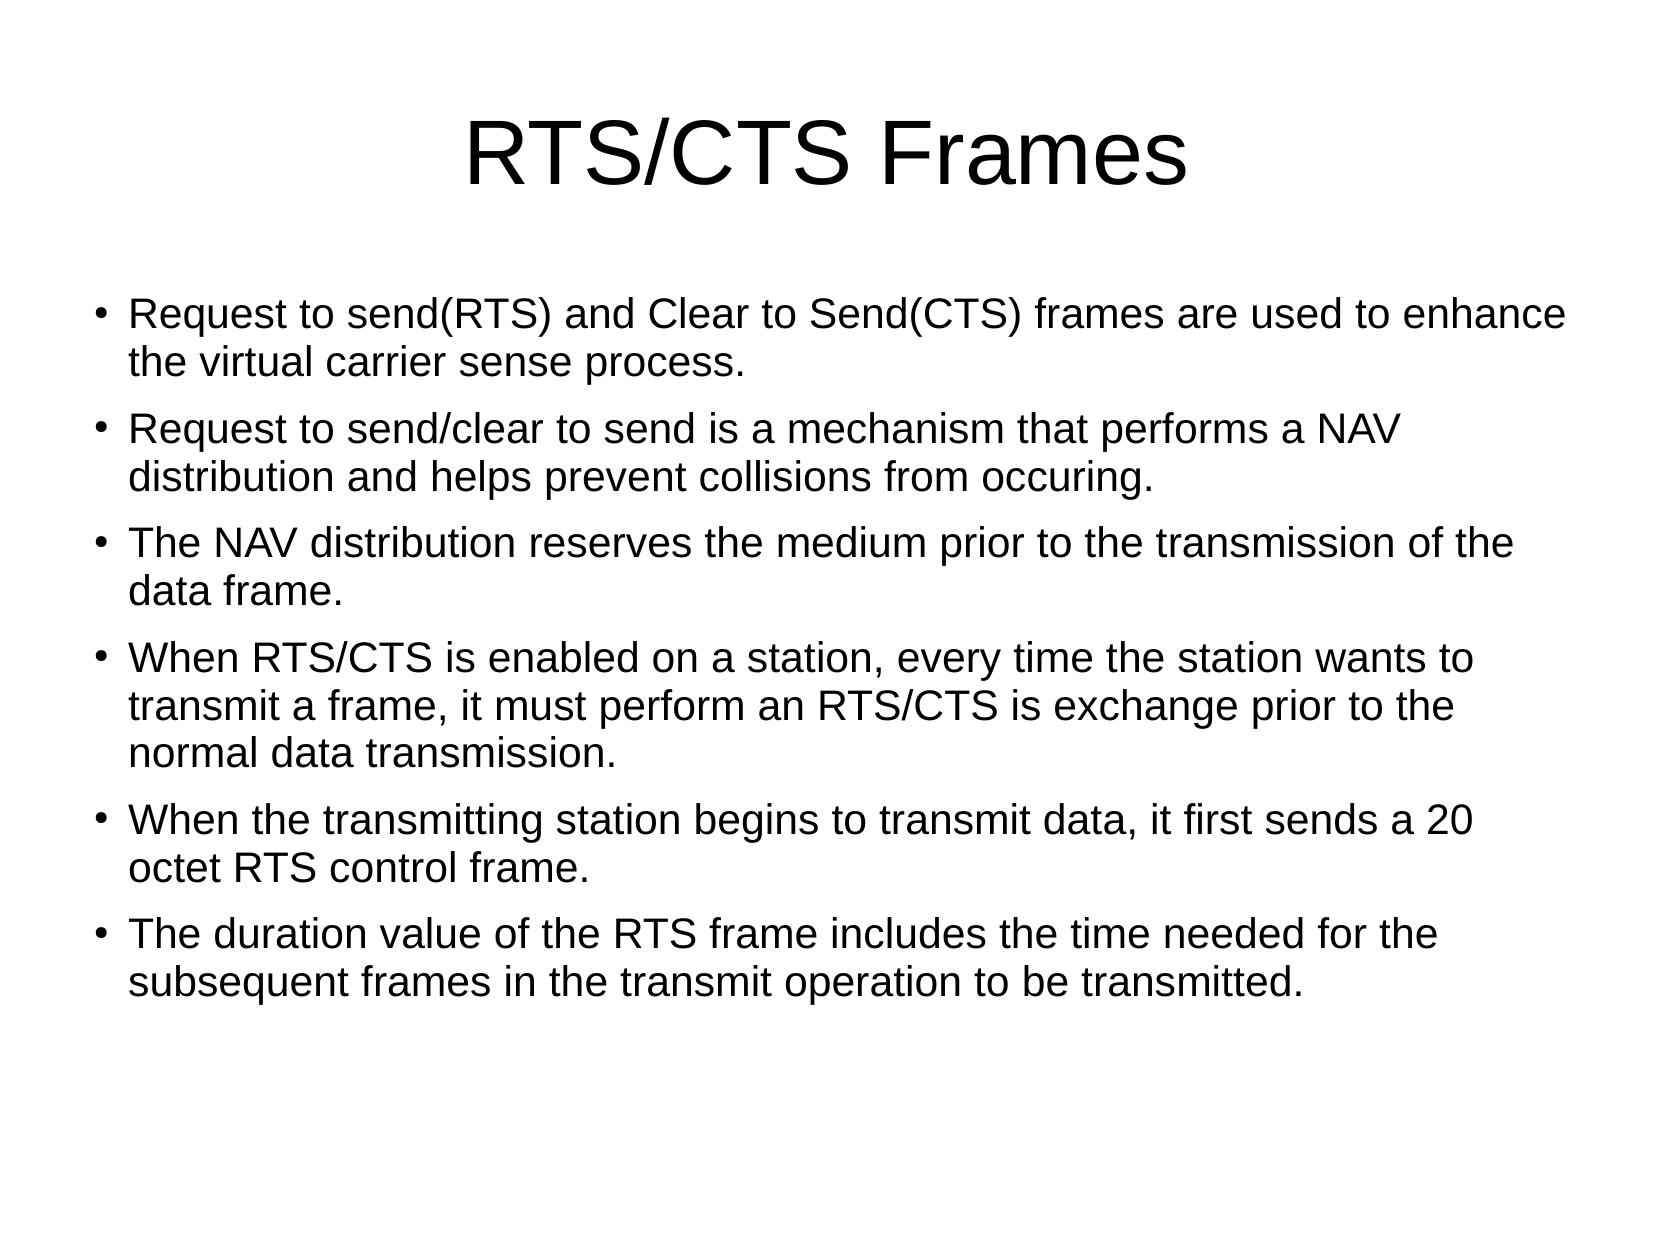

# RTS/CTS Frames
Request to send(RTS) and Clear to Send(CTS) frames are used to enhance the virtual carrier sense process.
Request to send/clear to send is a mechanism that performs a NAV distribution and helps prevent collisions from occuring.
The NAV distribution reserves the medium prior to the transmission of the data frame.
When RTS/CTS is enabled on a station, every time the station wants to transmit a frame, it must perform an RTS/CTS is exchange prior to the normal data transmission.
When the transmitting station begins to transmit data, it first sends a 20 octet RTS control frame.
The duration value of the RTS frame includes the time needed for the subsequent frames in the transmit operation to be transmitted.